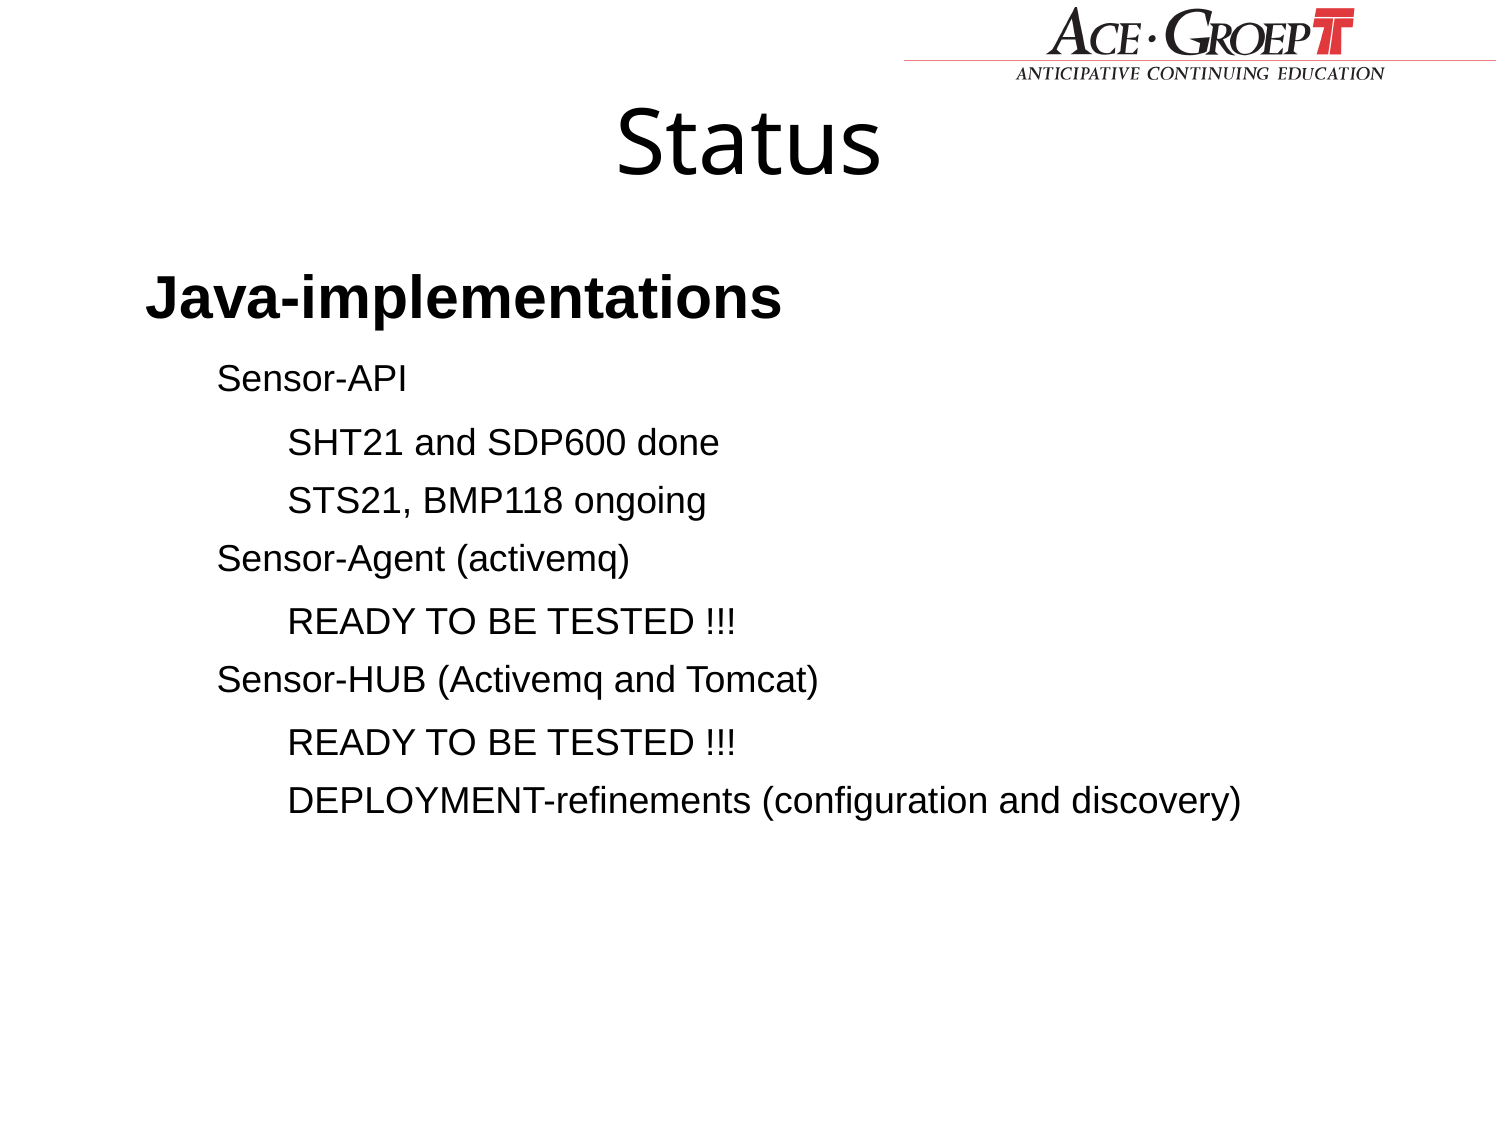

# Status
Java-implementations
Sensor-API
SHT21 and SDP600 done
STS21, BMP118 ongoing
Sensor-Agent (activemq)
READY TO BE TESTED !!!
Sensor-HUB (Activemq and Tomcat)
READY TO BE TESTED !!!
DEPLOYMENT-refinements (configuration and discovery)